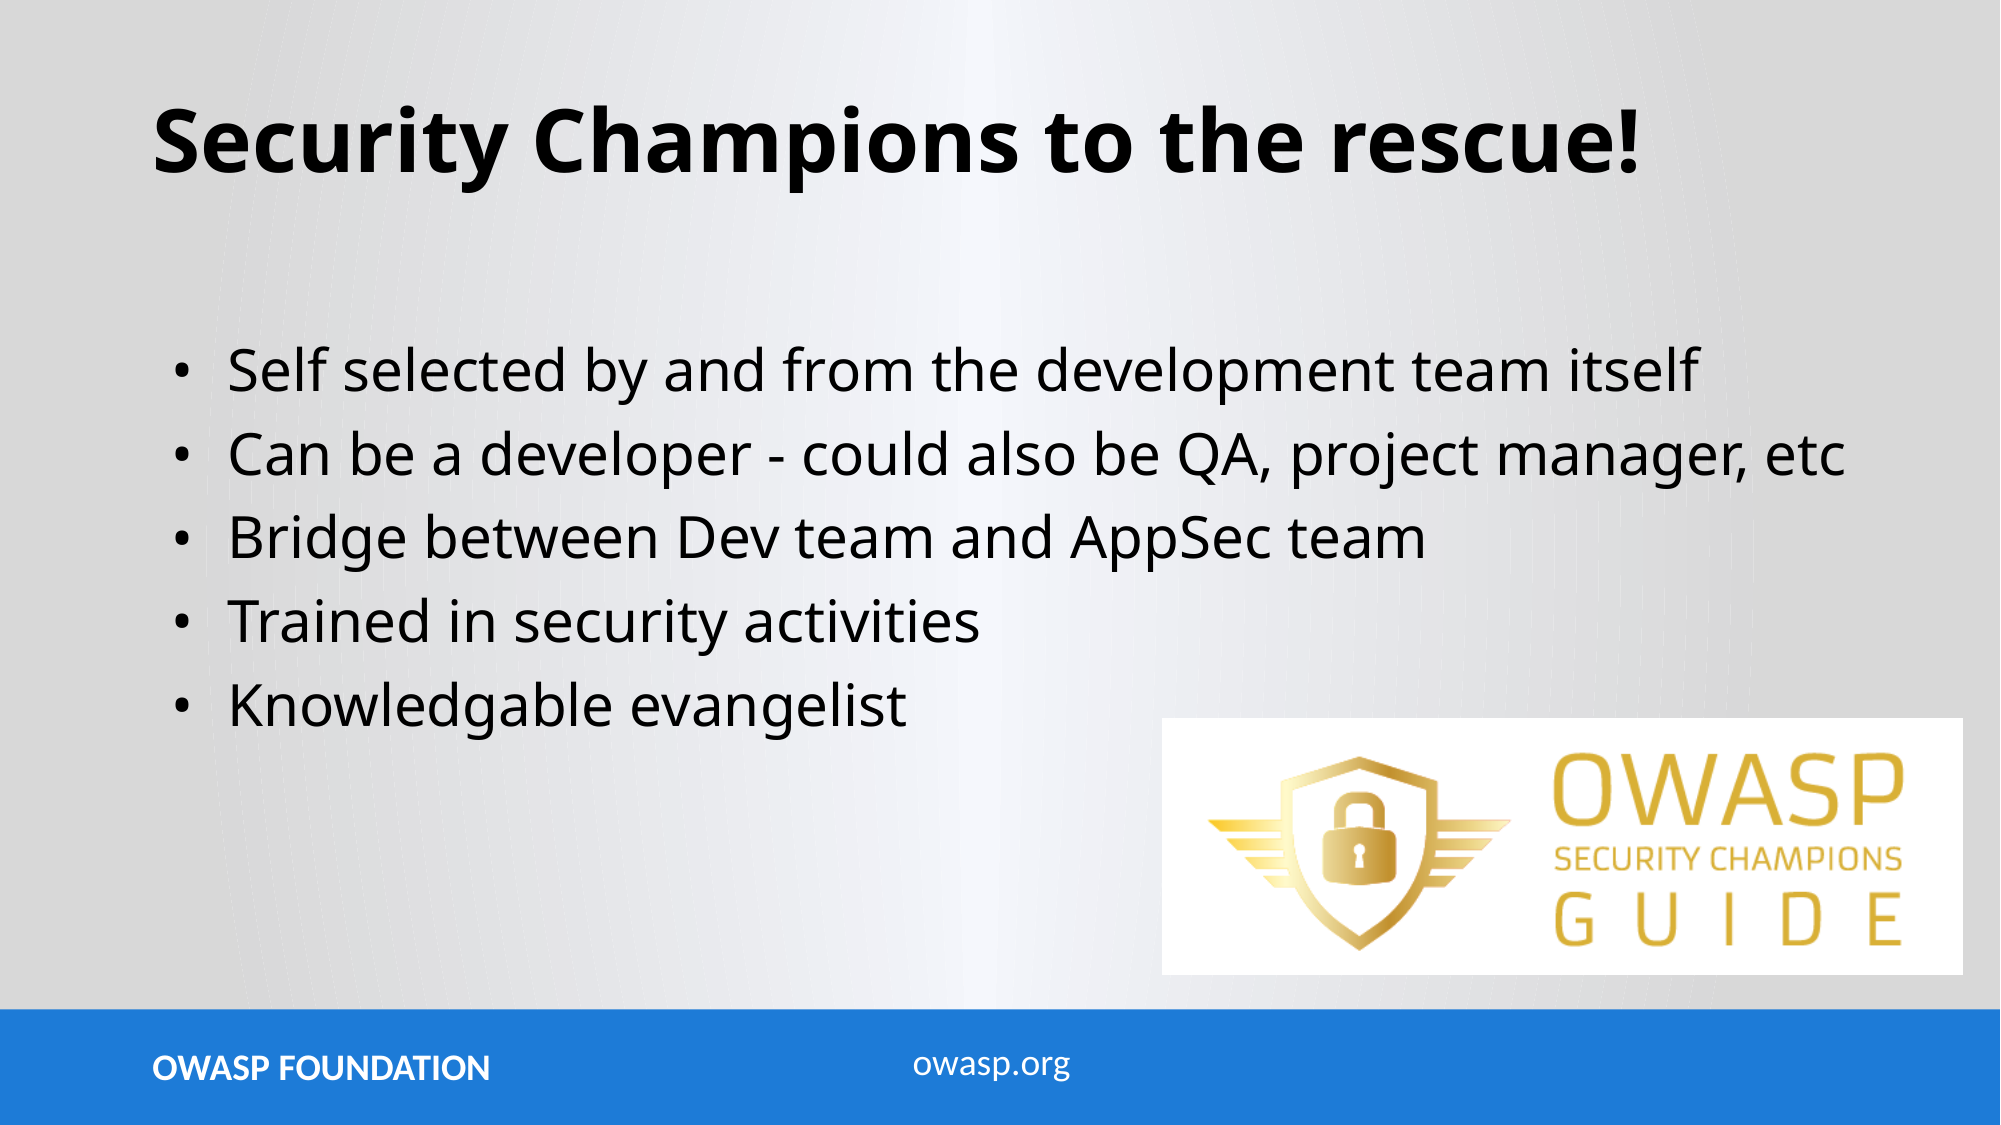

# Security Champions to the rescue!
Self selected by and from the development team itself
Can be a developer - could also be QA, project manager, etc
Bridge between Dev team and AppSec team
Trained in security activities
Knowledgable evangelist